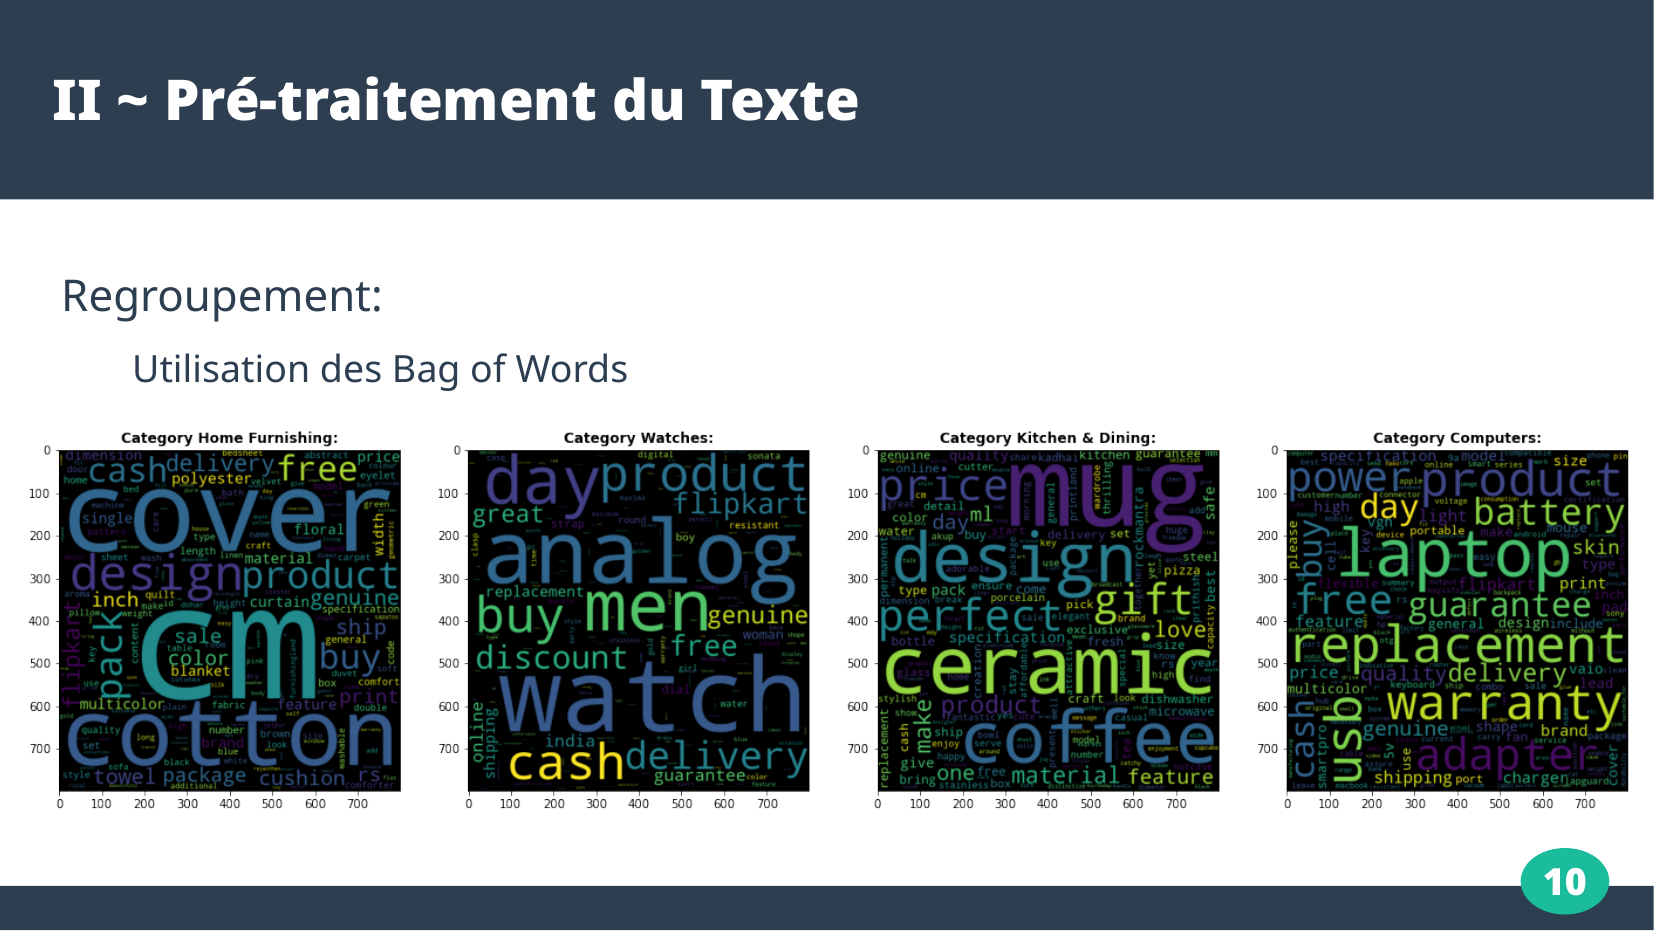

# II ~ Pré-traitement du Texte
Regroupement:
Utilisation des Bag of Words
10